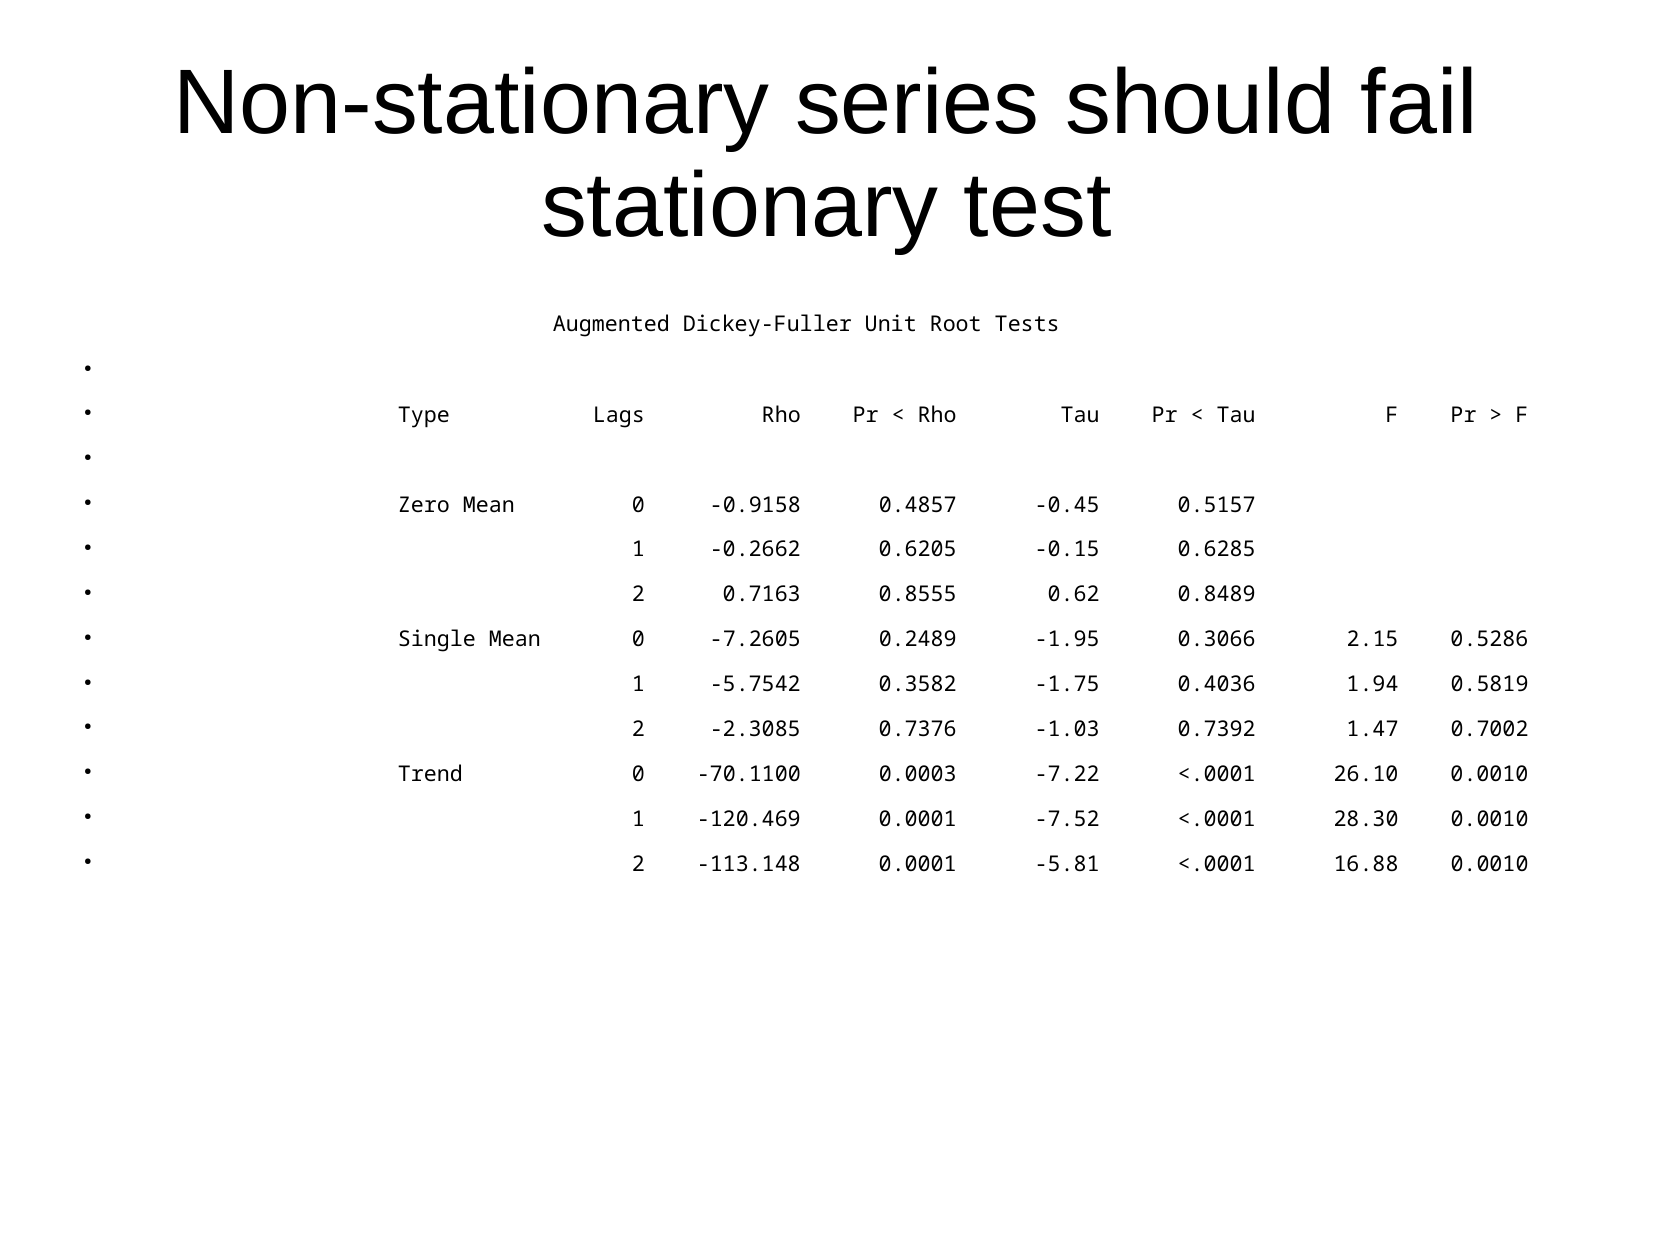

# Non-stationary series should fail stationary test
 Augmented Dickey-Fuller Unit Root Tests
 Type Lags Rho Pr < Rho Tau Pr < Tau F Pr > F
 Zero Mean 0 -0.9158 0.4857 -0.45 0.5157
 1 -0.2662 0.6205 -0.15 0.6285
 2 0.7163 0.8555 0.62 0.8489
 Single Mean 0 -7.2605 0.2489 -1.95 0.3066 2.15 0.5286
 1 -5.7542 0.3582 -1.75 0.4036 1.94 0.5819
 2 -2.3085 0.7376 -1.03 0.7392 1.47 0.7002
 Trend 0 -70.1100 0.0003 -7.22 <.0001 26.10 0.0010
 1 -120.469 0.0001 -7.52 <.0001 28.30 0.0010
 2 -113.148 0.0001 -5.81 <.0001 16.88 0.0010